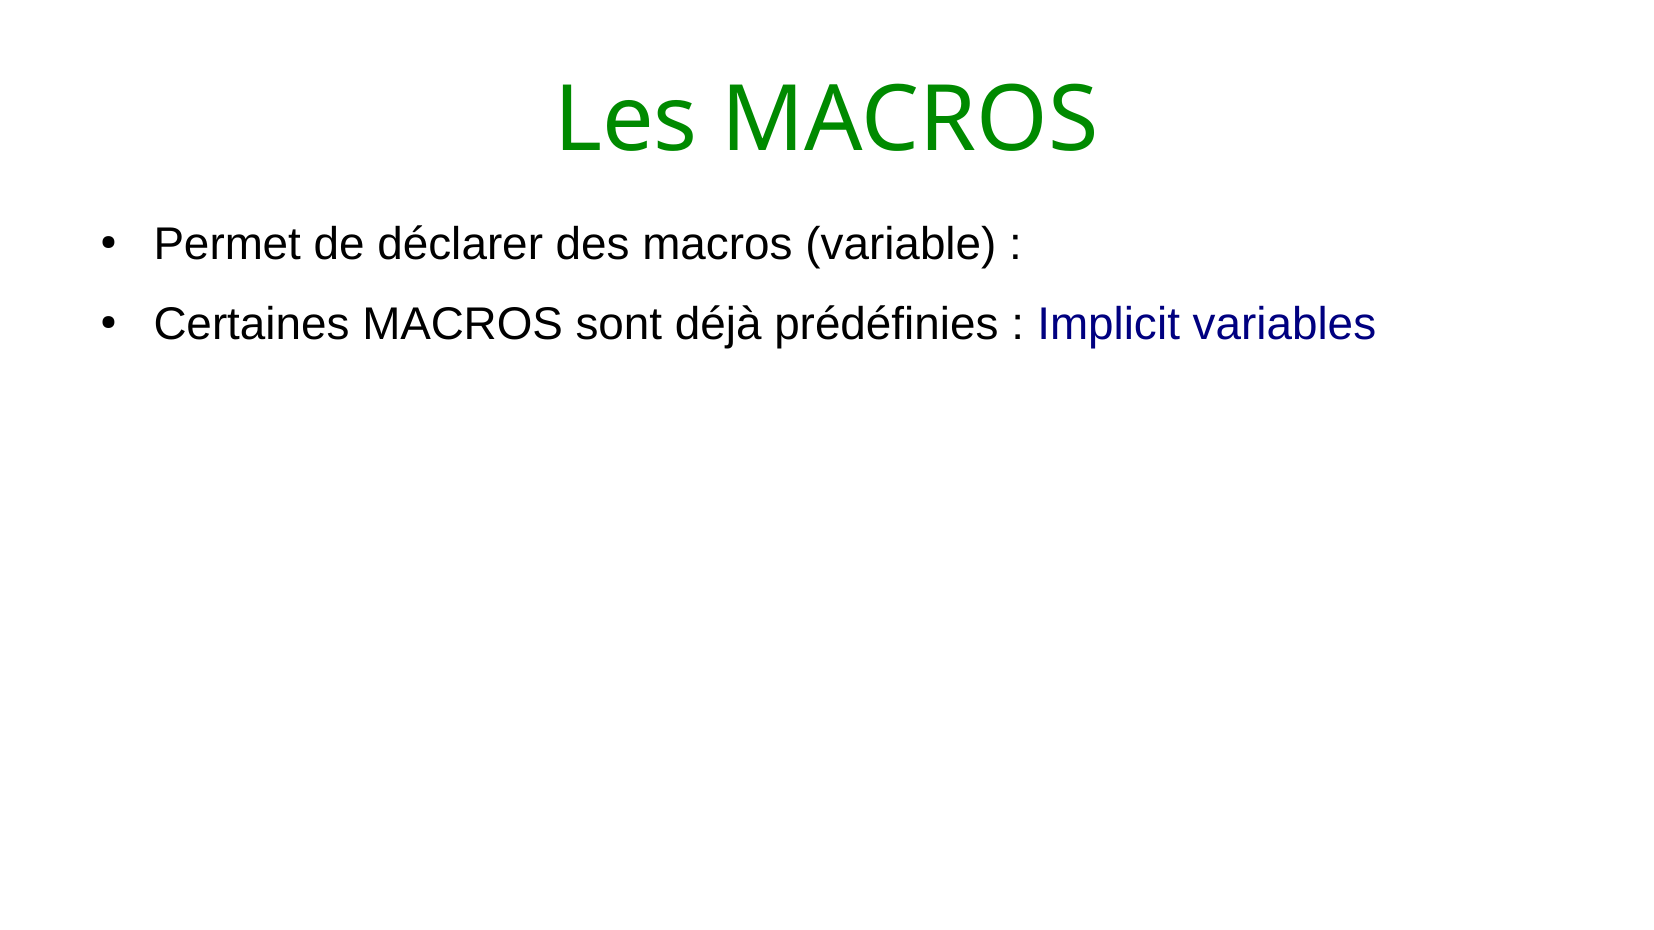

# Les MACROS
Permet de déclarer des macros (variable) :
Certaines MACROS sont déjà prédéfinies : Implicit variables